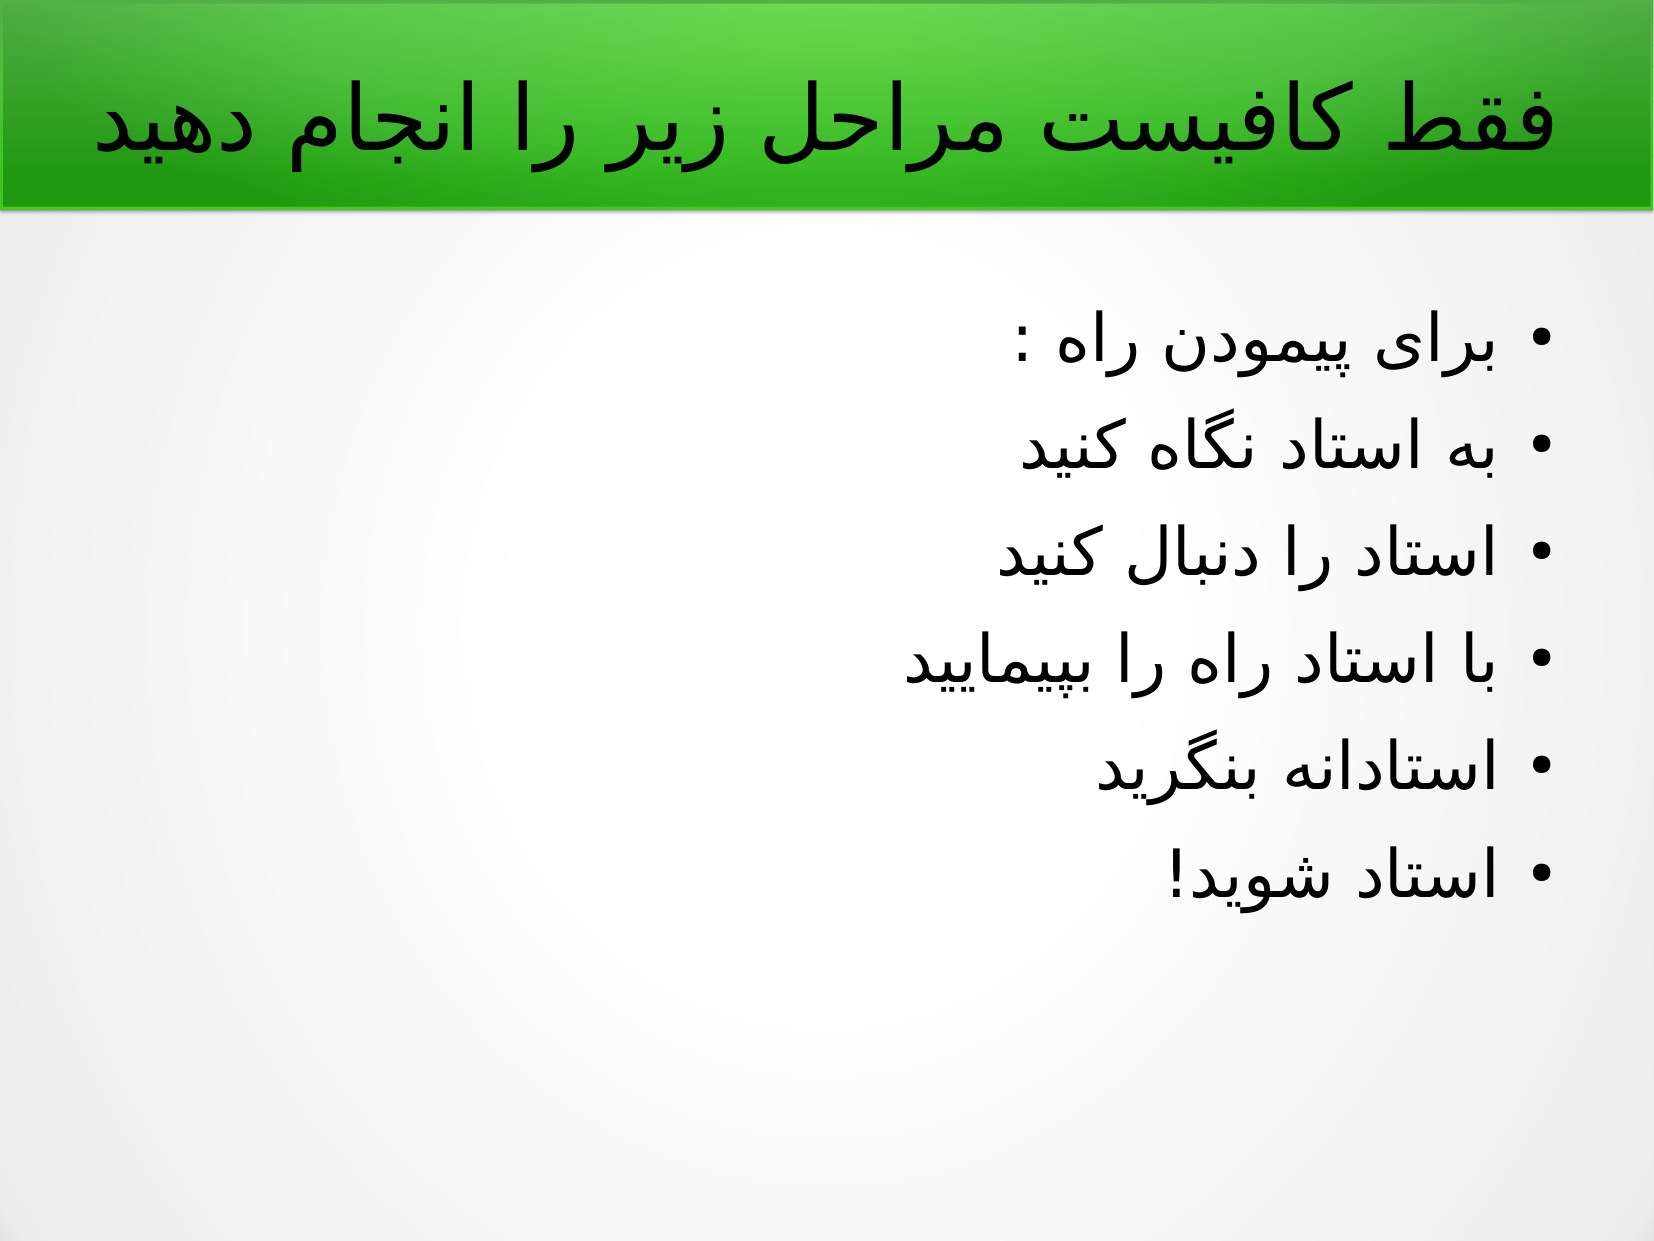

# فقط کافیست مراحل زیر را انجام دهید
برای پیمودن راه :
به استاد نگاه کنید
استاد را دنبال کنید
با استاد راه را بپیمایید
استادانه بنگرید
استاد شوید!